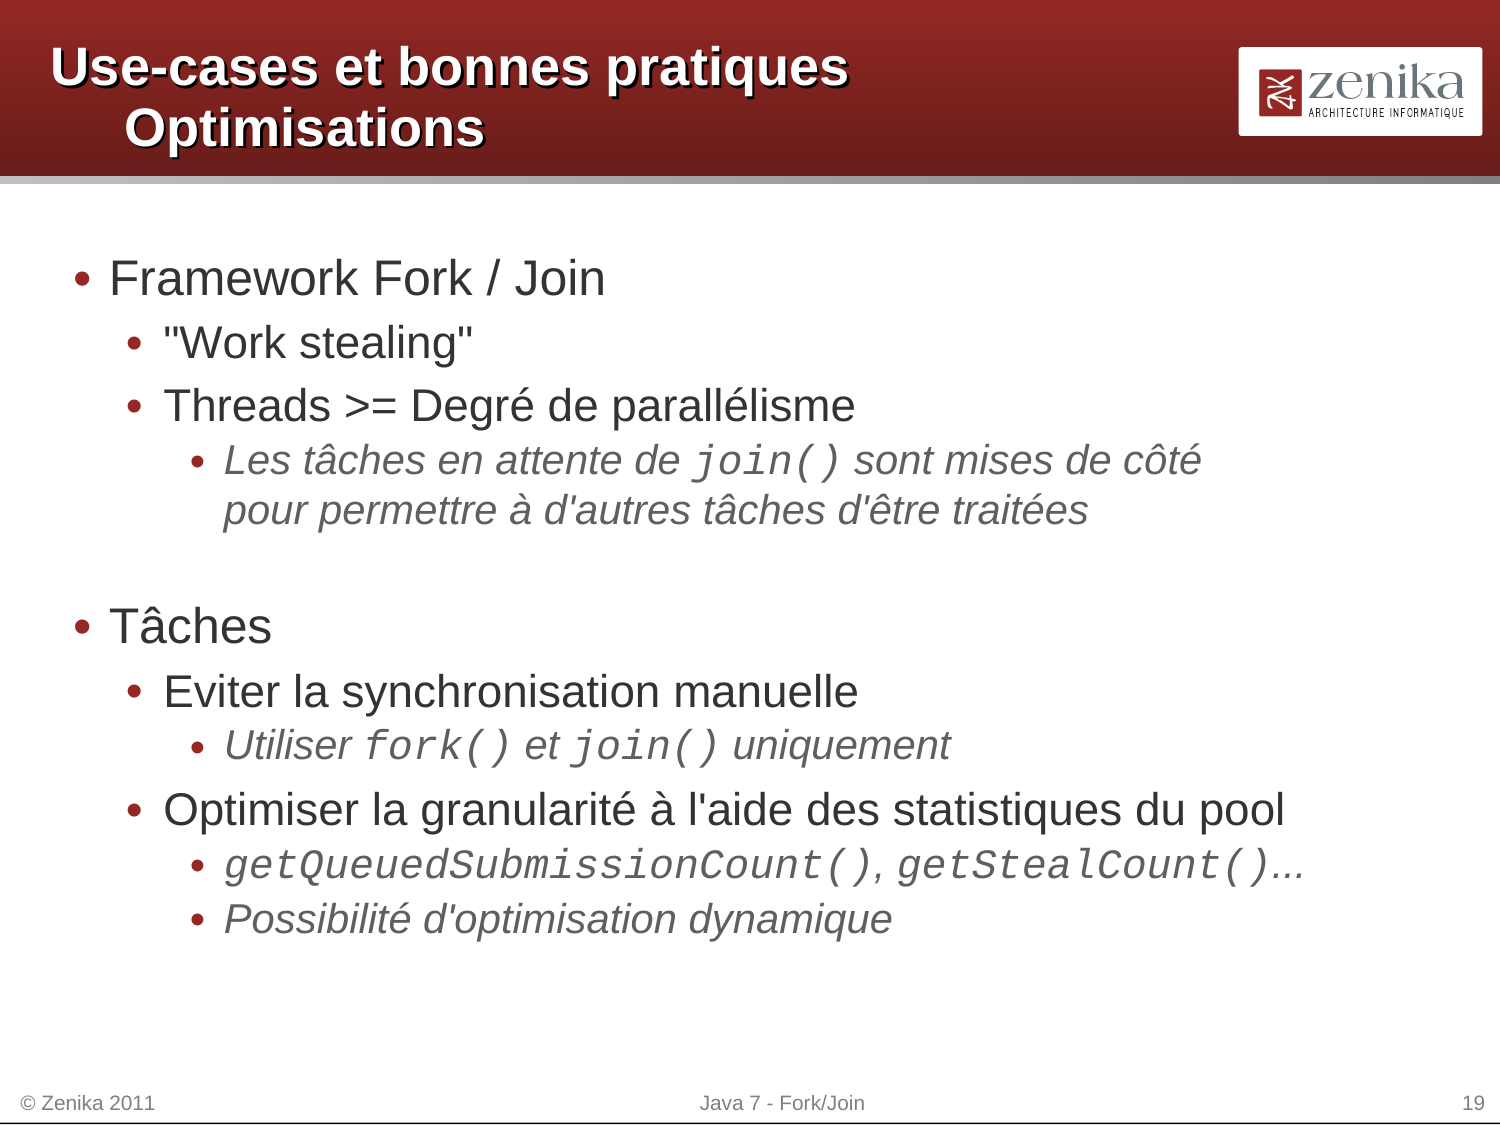

# Use-cases et bonnes pratiques Optimisations
Framework Fork / Join
"Work stealing"
Threads >= Degré de parallélisme
Les tâches en attente de join() sont mises de côté
pour permettre à d'autres tâches d'être traitées
Tâches
Eviter la synchronisation manuelle
Utiliser fork() et join() uniquement
Optimiser la granularité à l'aide des statistiques du pool
getQueuedSubmissionCount(), getStealCount()...
Possibilité d'optimisation dynamique